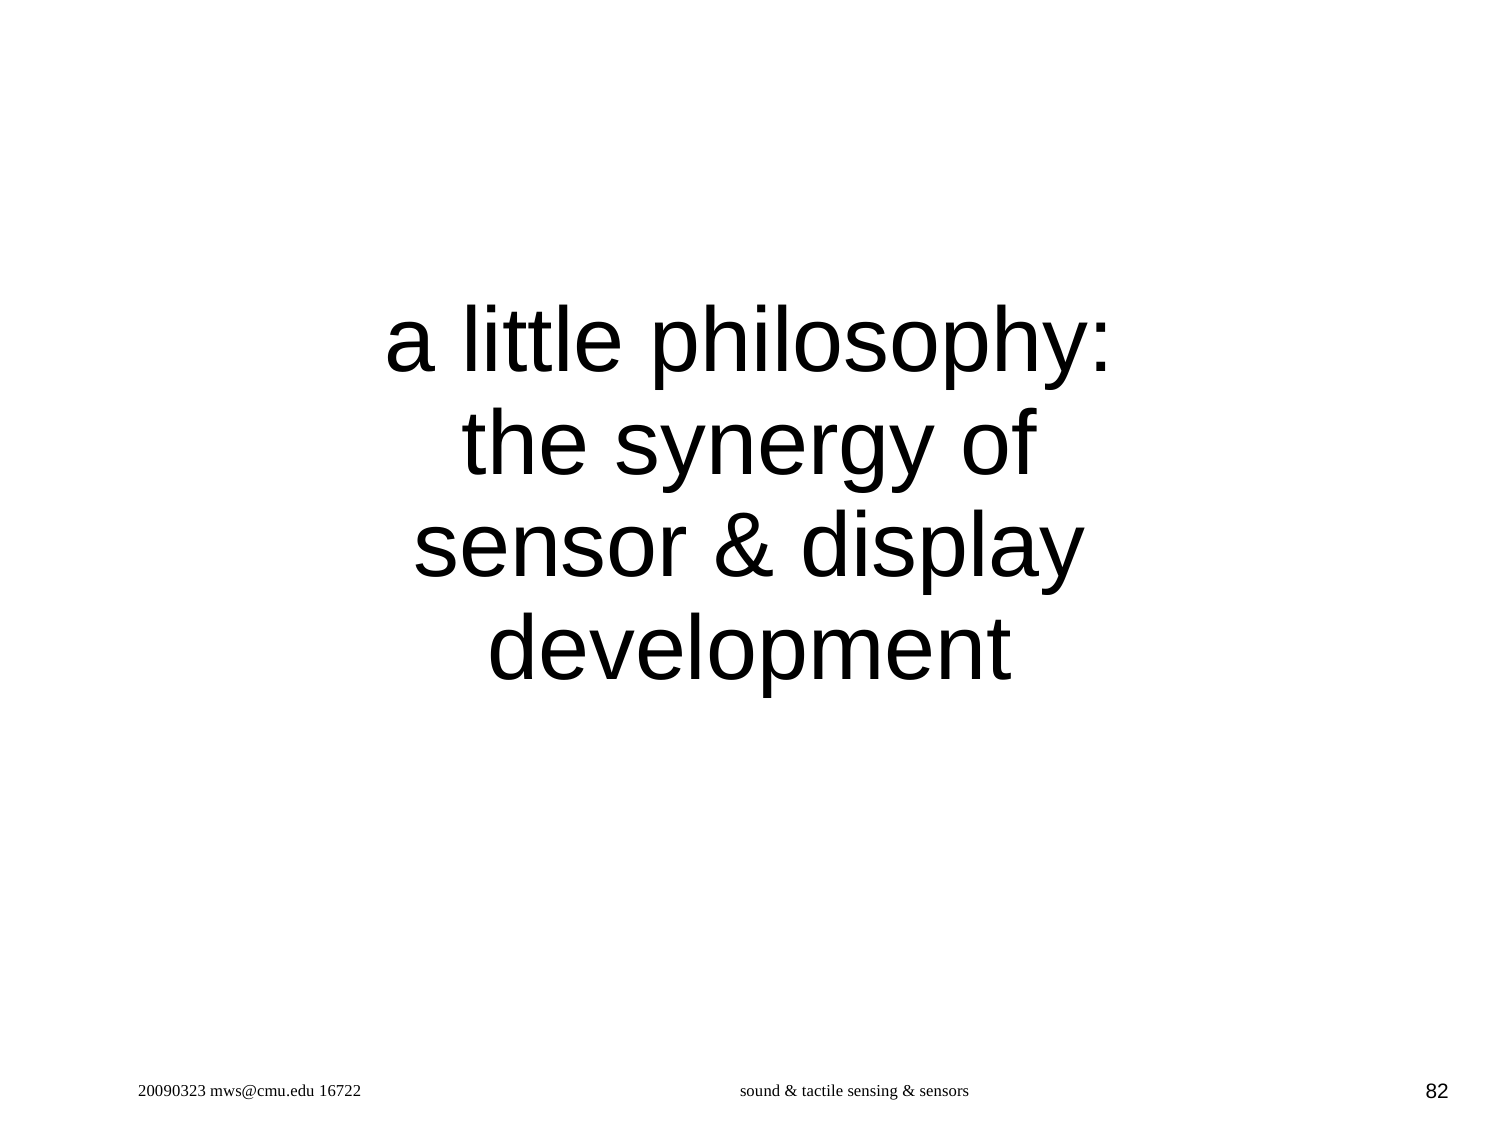

# a little philosophy: the synergy of sensor & display development
82
20090323 mws@cmu.edu 16722
sound & tactile sensing & sensors